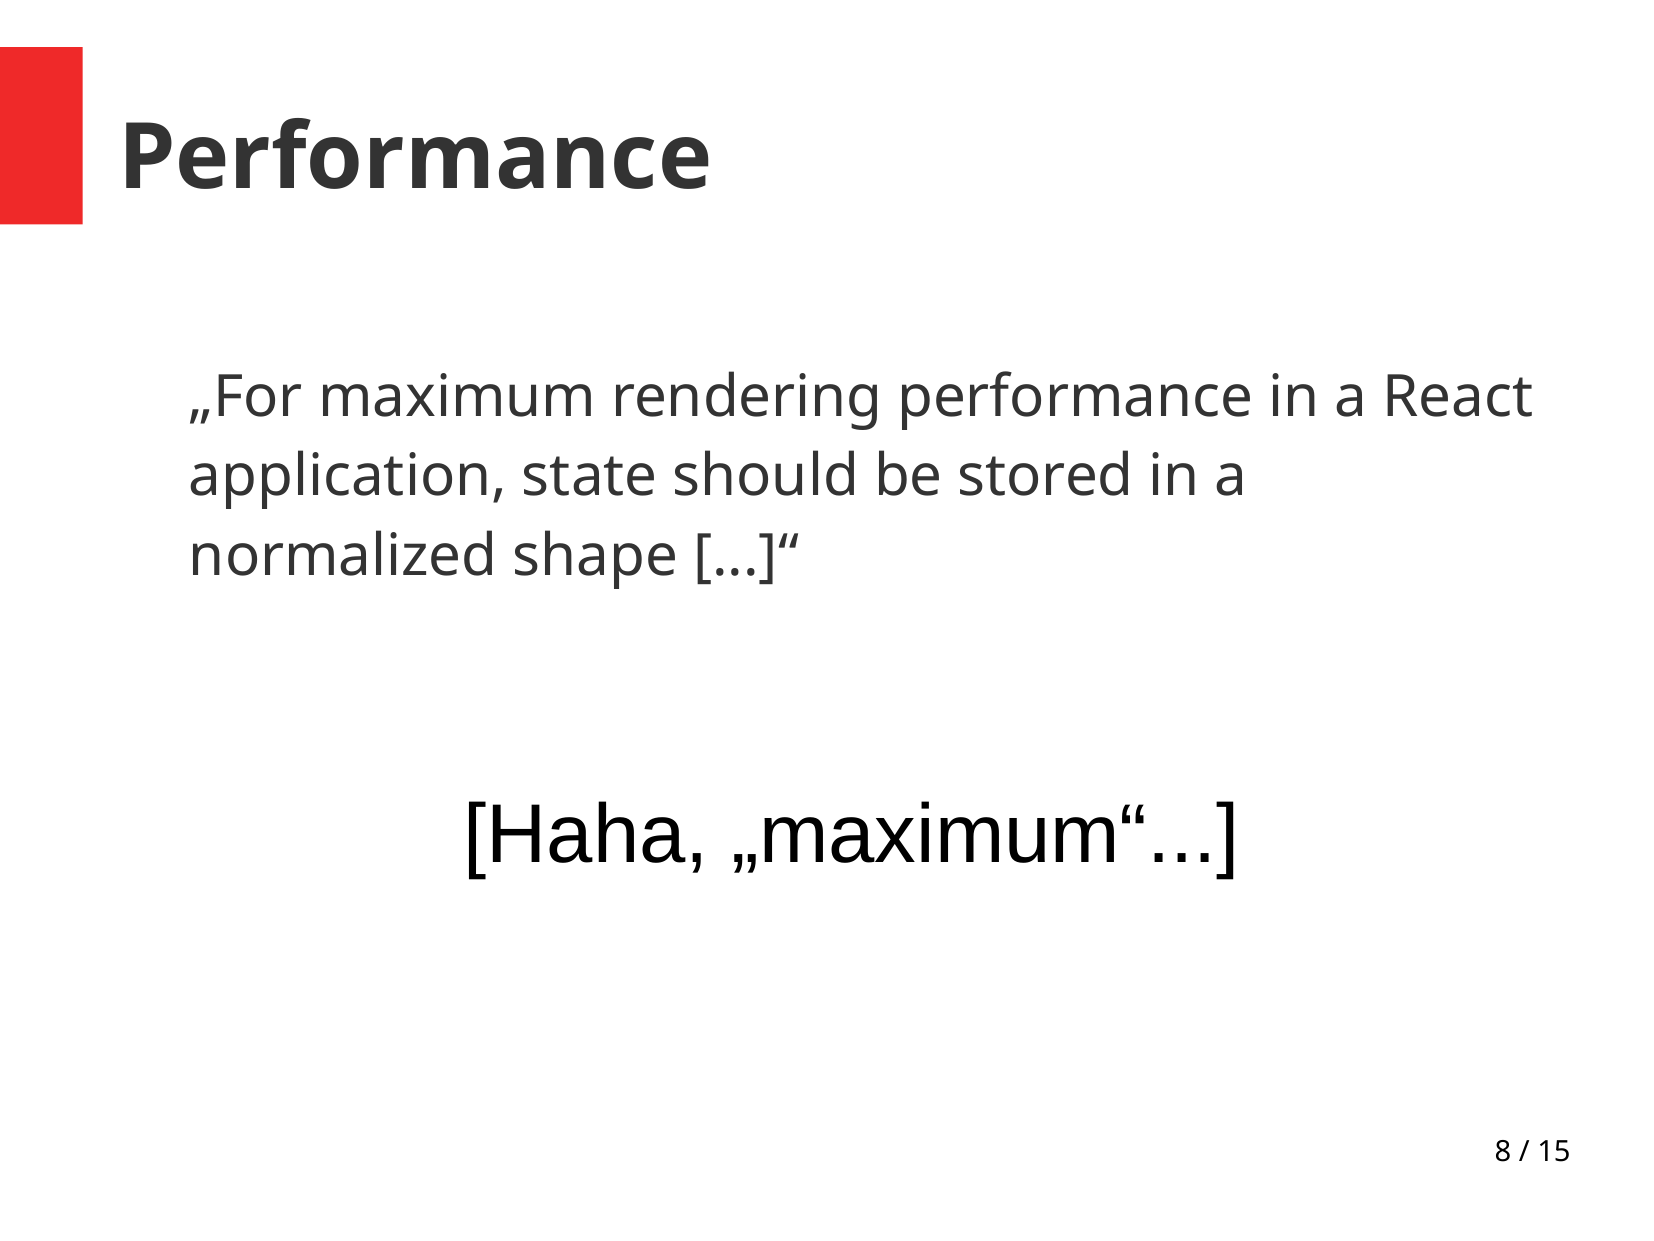

# Performance
„For maximum rendering performance in a React application, state should be stored in a normalized shape [...]“
[Haha, „maximum“...]
8